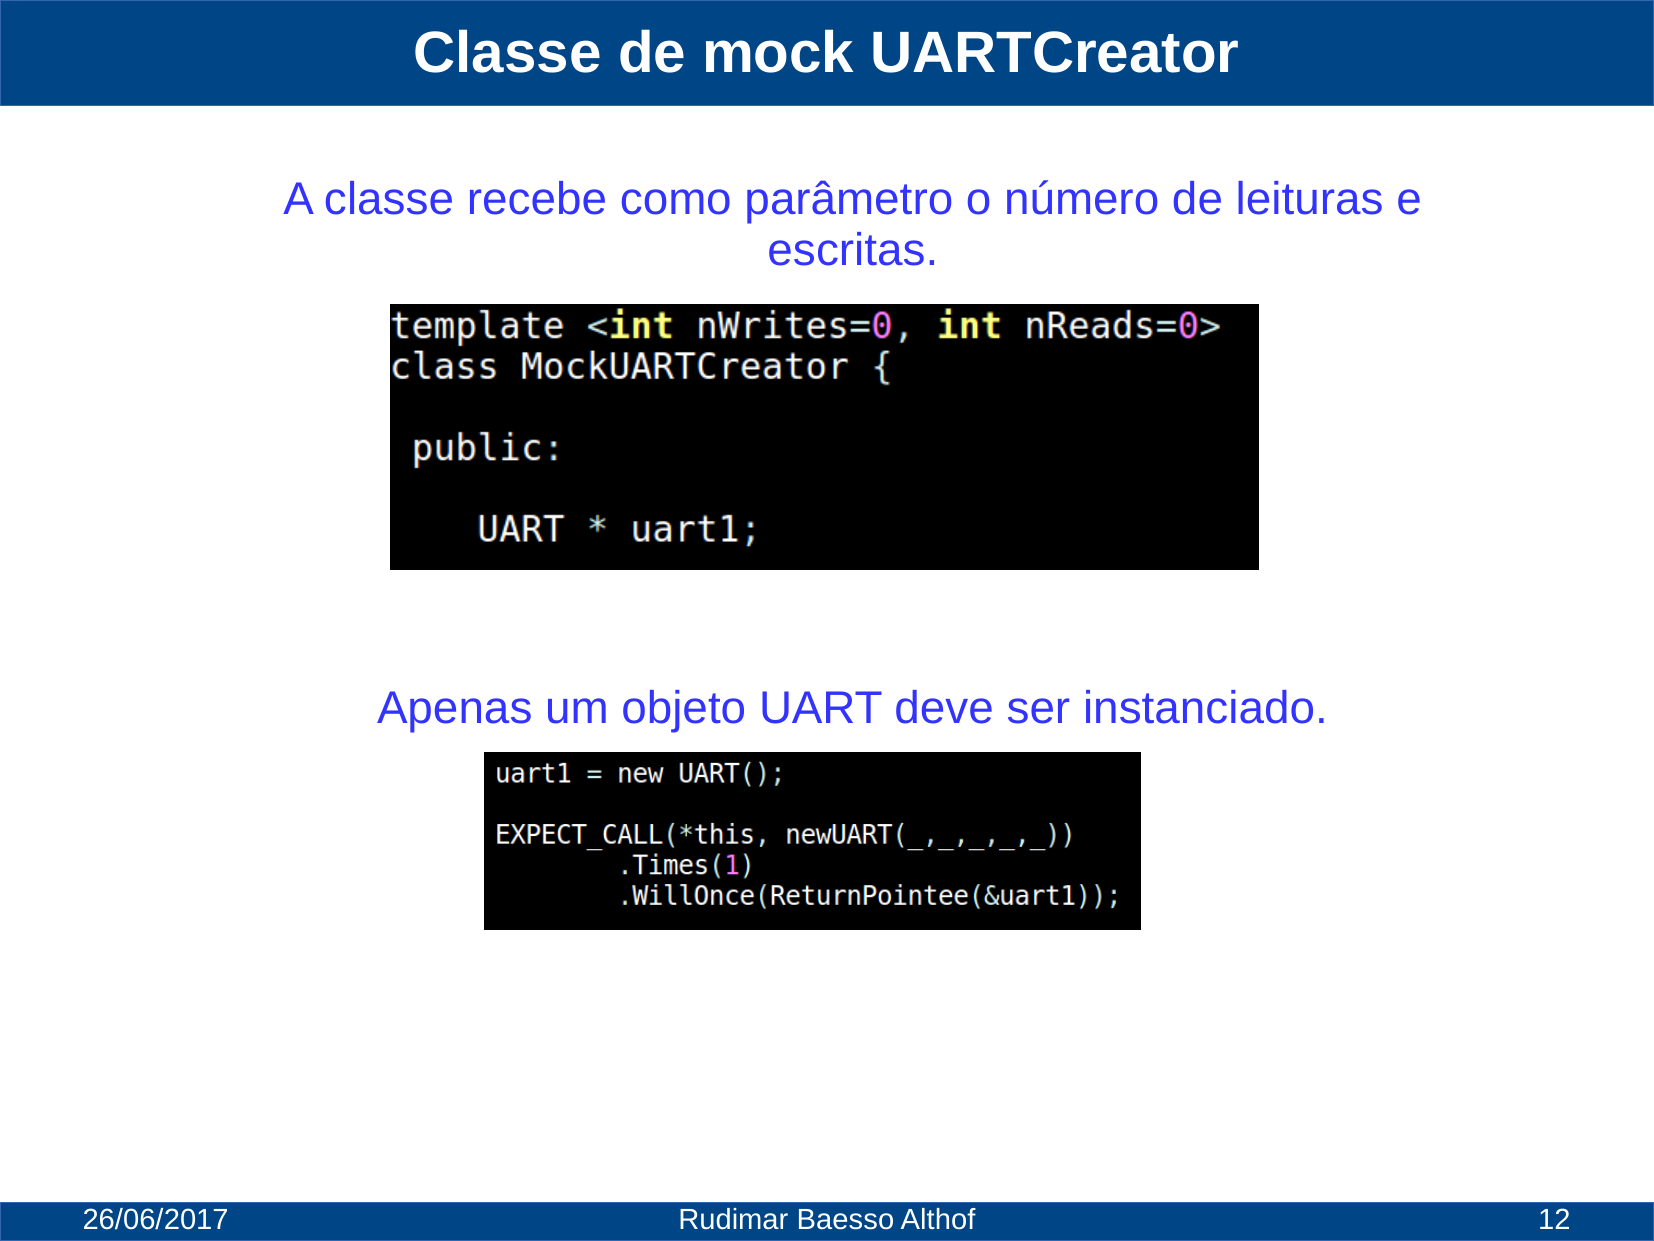

# Classe de mock UARTCreator
A classe recebe como parâmetro o número de leituras e escritas.
Apenas um objeto UART deve ser instanciado.
26/06/2017
Rudimar Baesso Althof
12